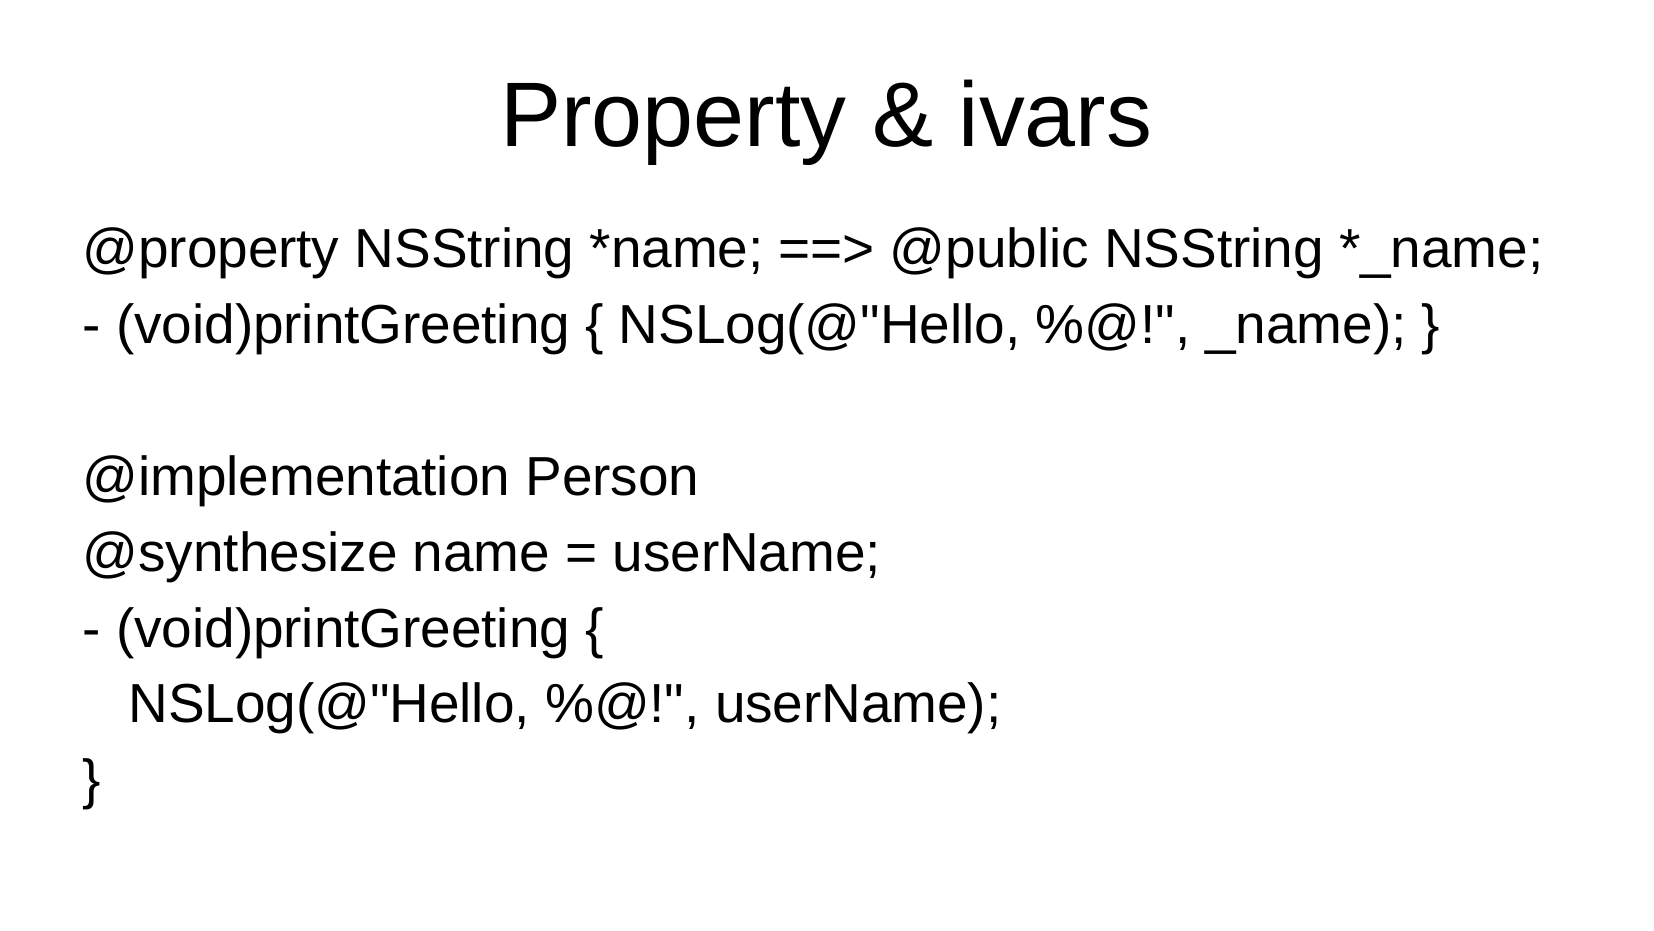

# Property & ivars
@property NSString *name; ==> @public NSString *_name;
- (void)printGreeting { NSLog(@"Hello, %@!", _name); }
@implementation Person
@synthesize name = userName;
- (void)printGreeting {
 NSLog(@"Hello, %@!", userName);
}